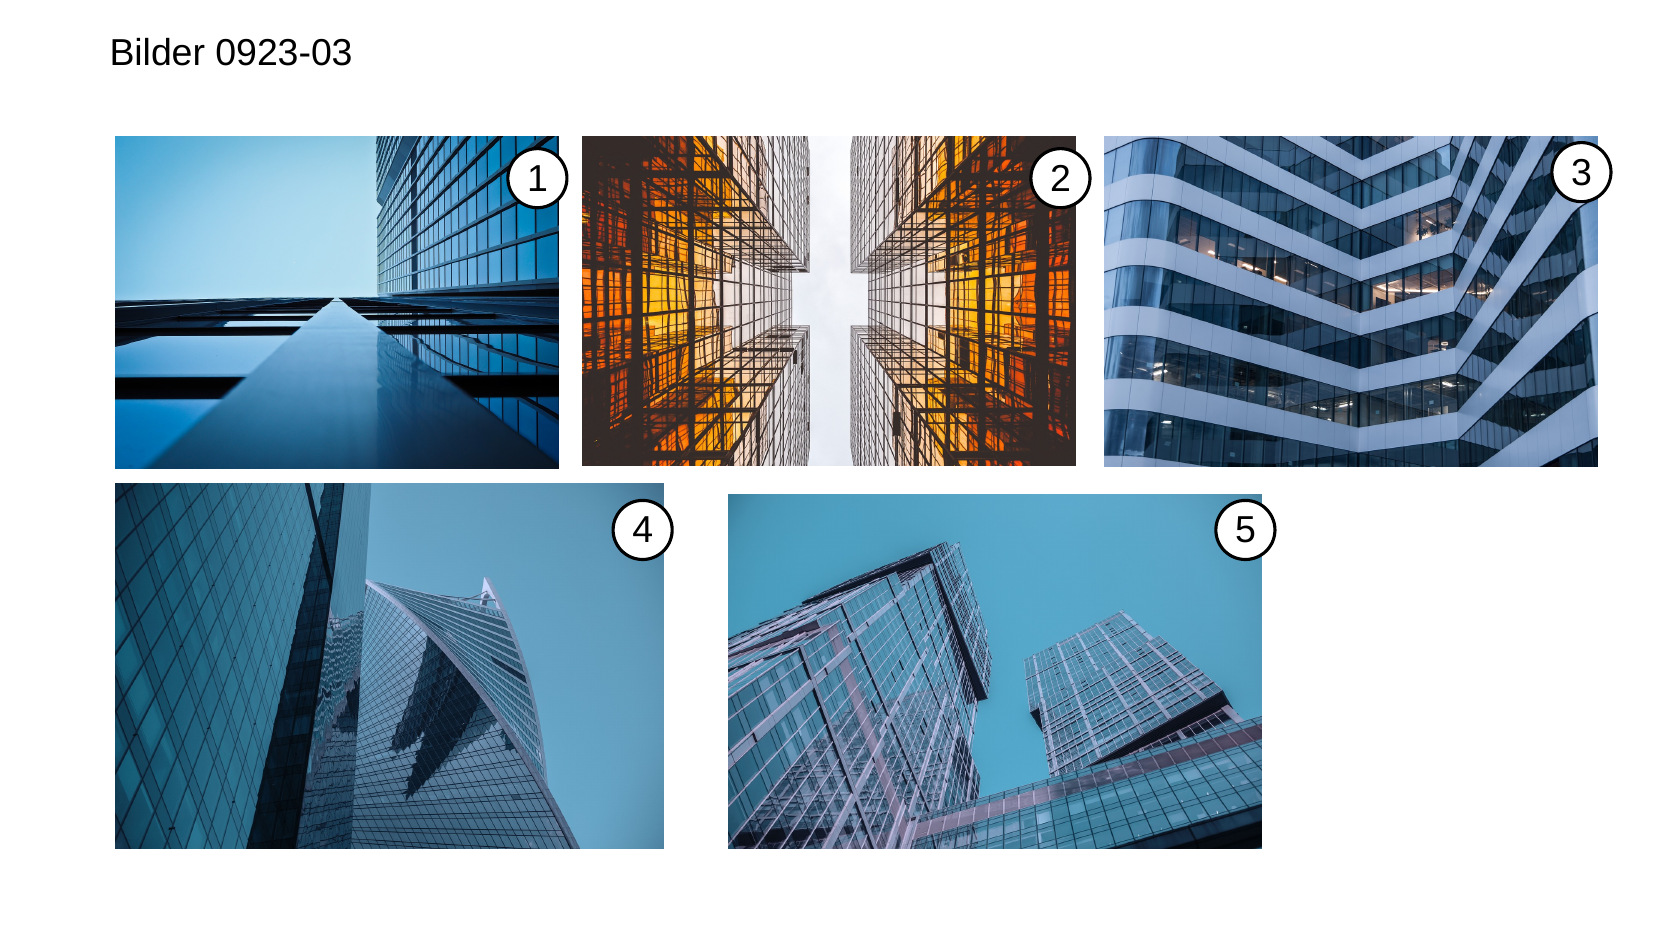

Bilder 0923-03
3
1
2
4
5